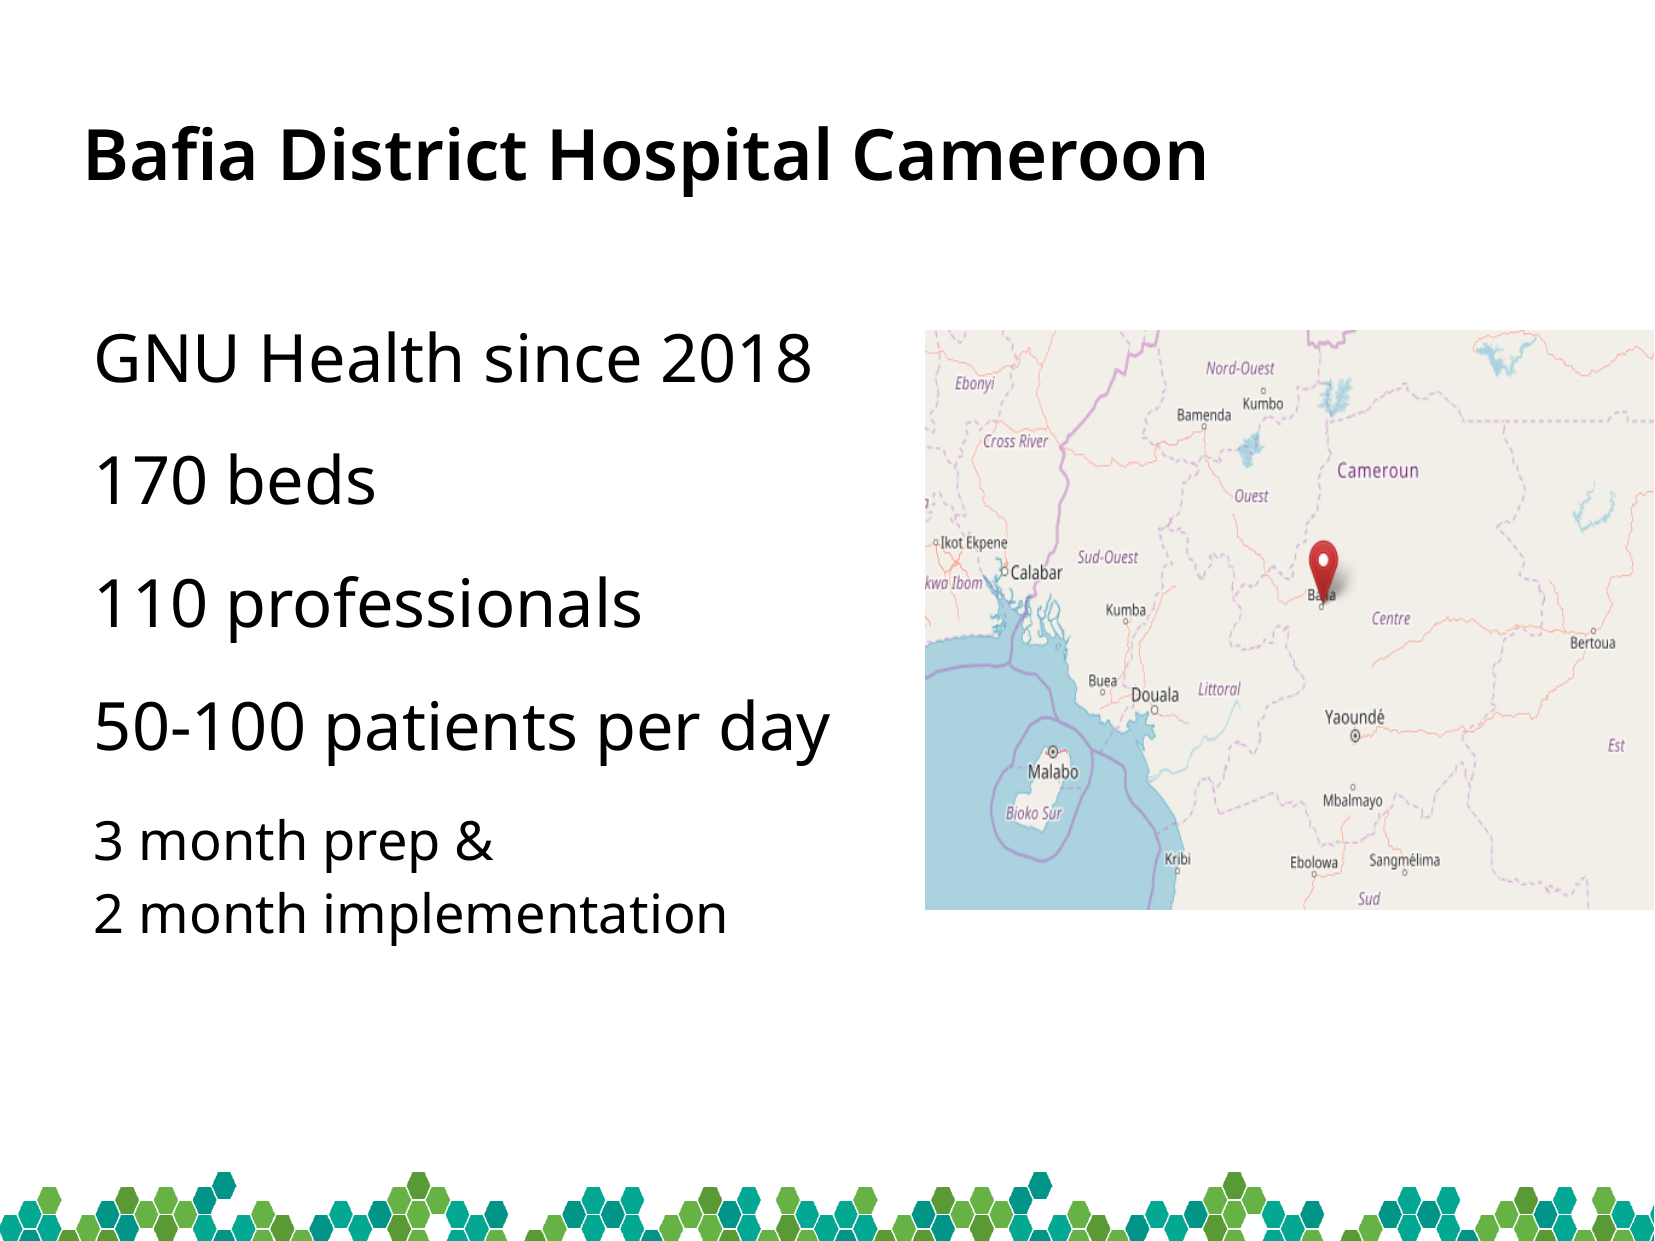

# Bafia District Hospital Cameroon
GNU Health since 2018
170 beds
110 professionals
50-100 patients per day
3 month prep &
2 month implementation